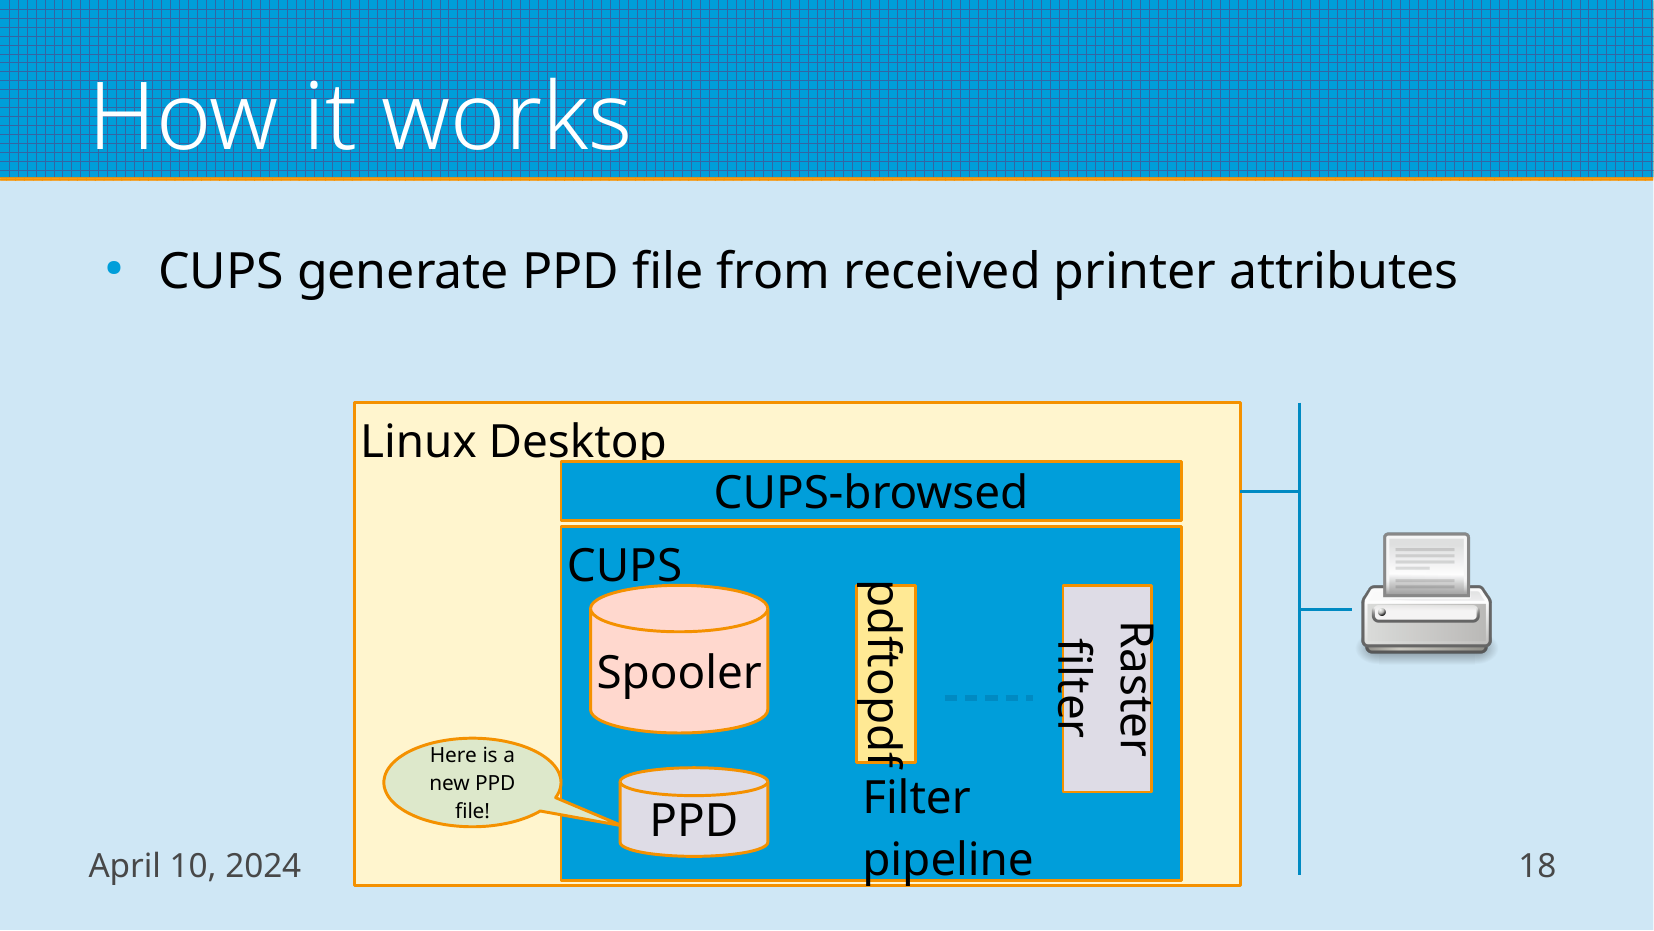

# How it works
CUPS generate PPD file from received printer attributes
Linux Desktop
CUPS-browsed
CUPS
Spooler
pdftopdf
Raster
filter
Here is a new PPD file!
Filter pipeline
PPD
April 10, 2024
FOSSASIA Summit 2024
18